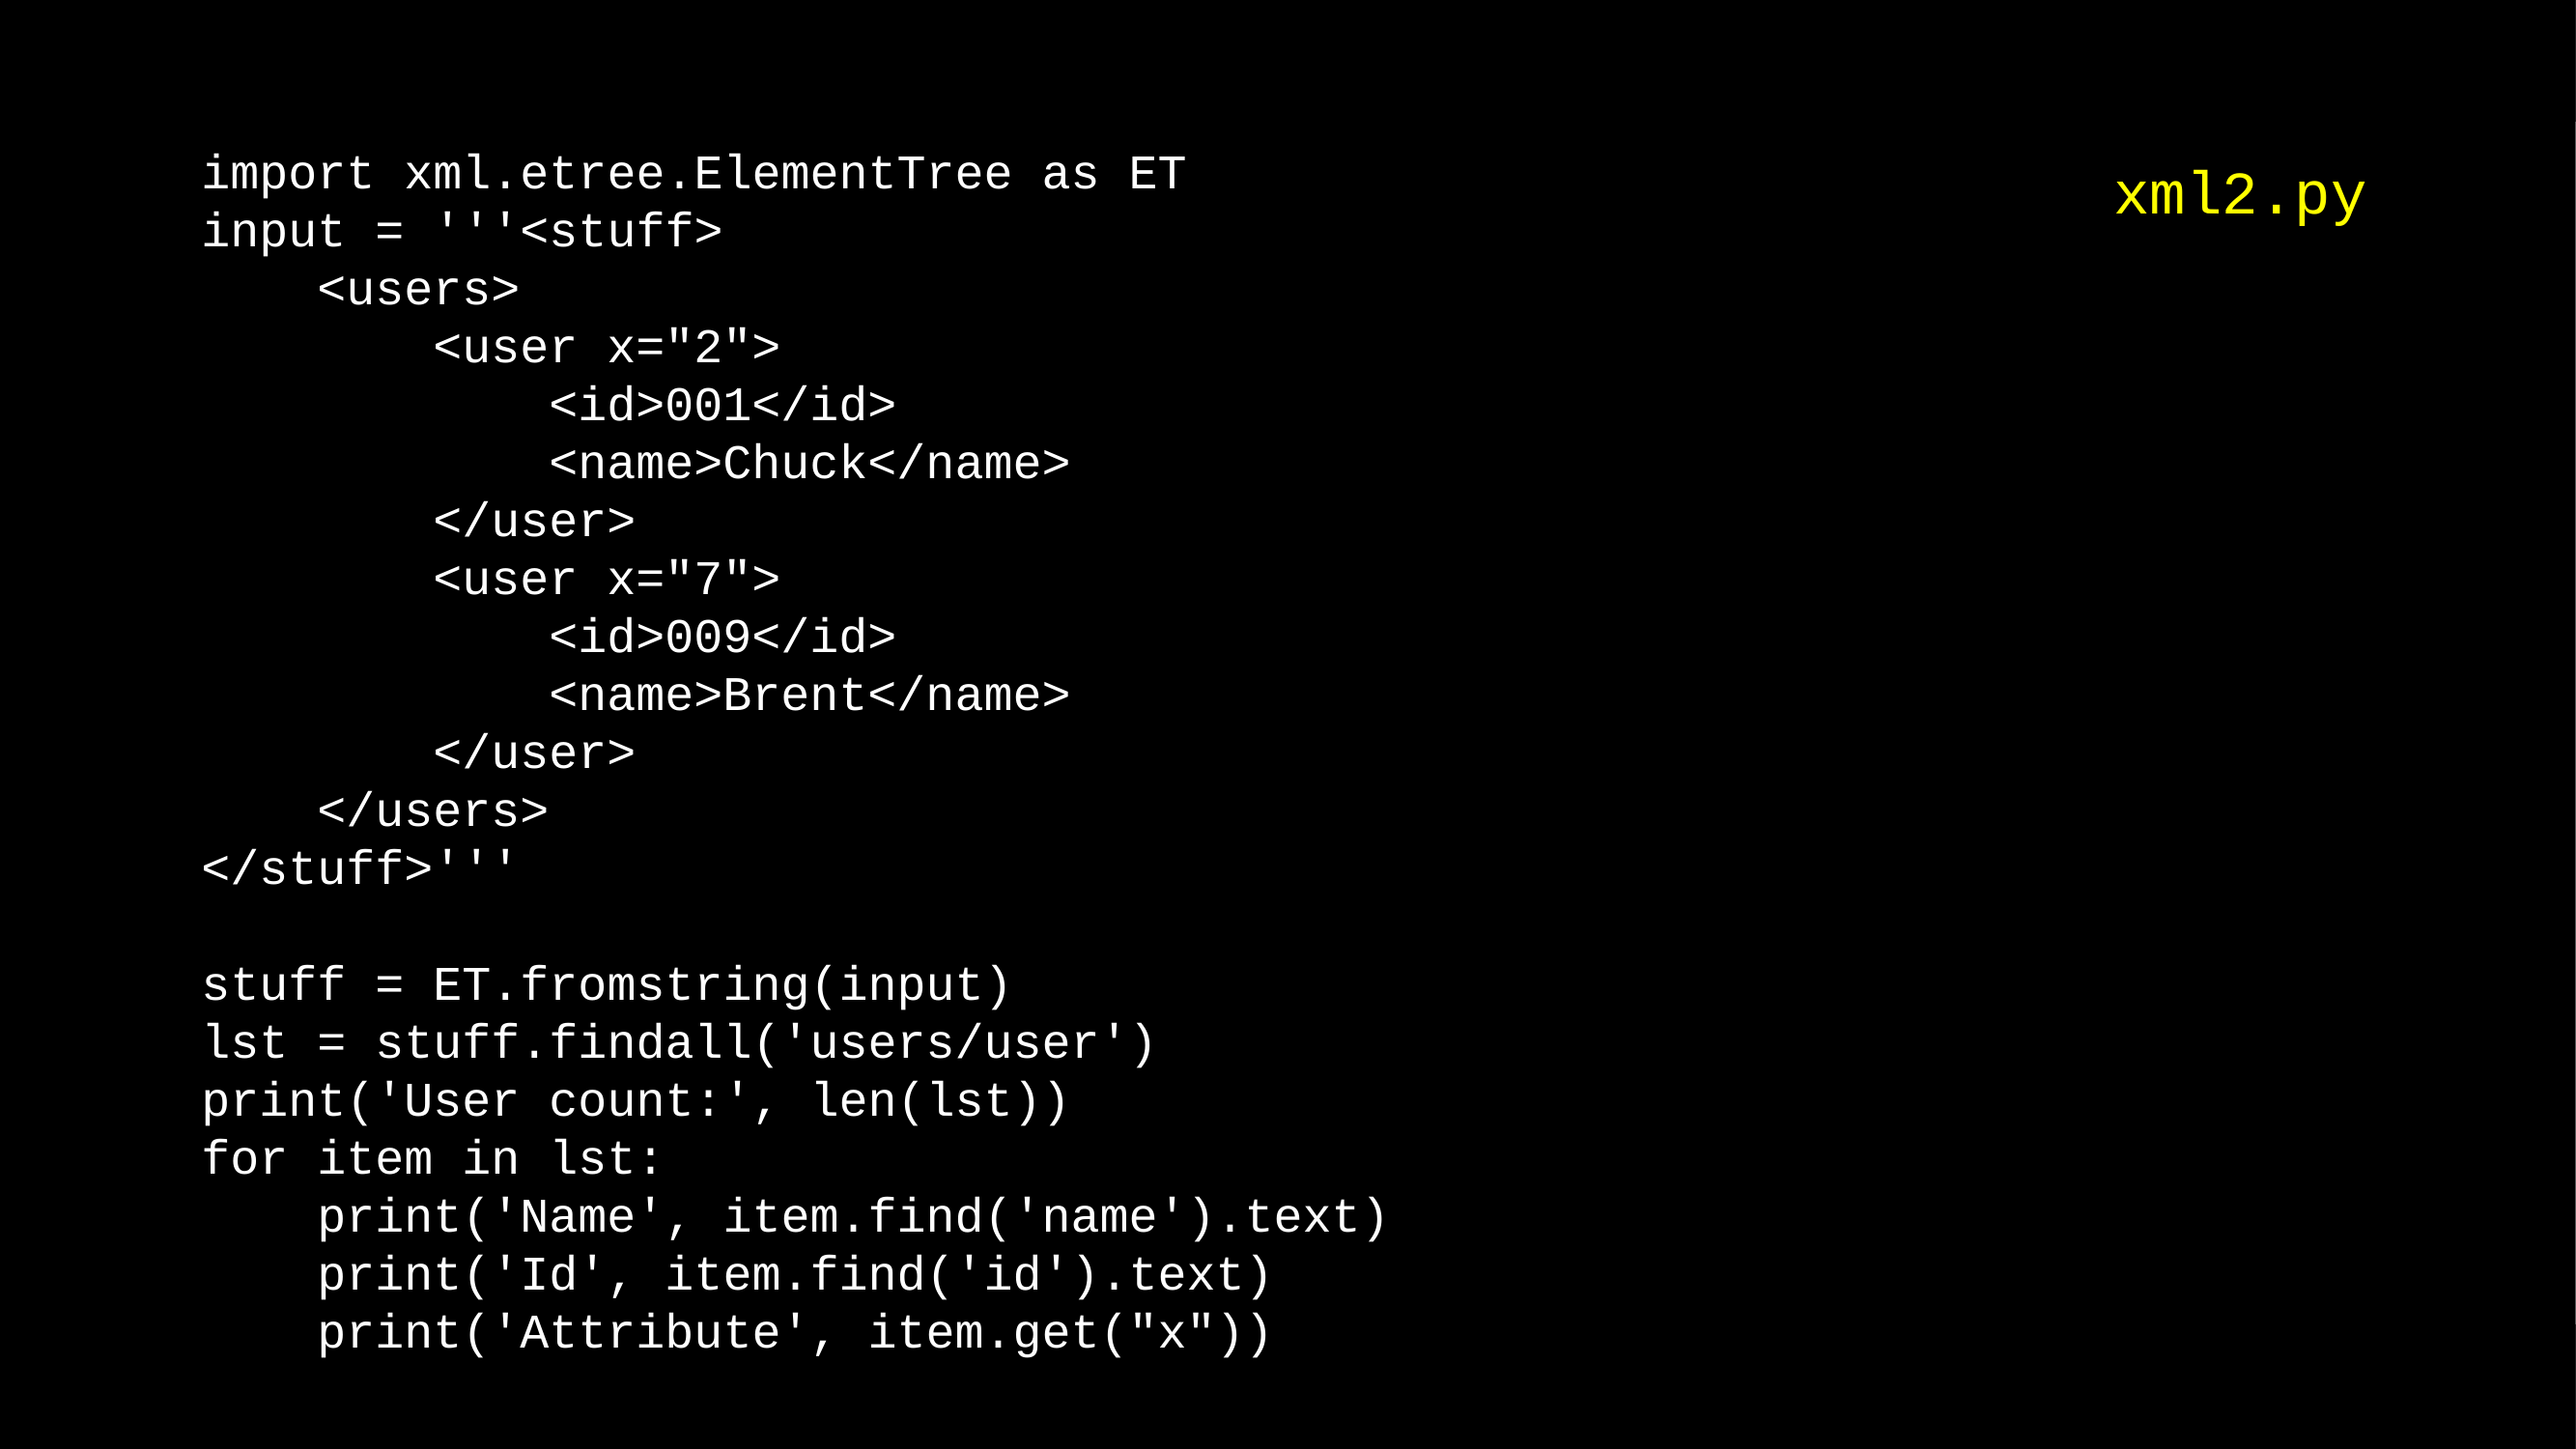

import xml.etree.ElementTree as ET
input = '''<stuff>
 <users>
 <user x="2">
 <id>001</id>
 <name>Chuck</name>
 </user>
 <user x="7">
 <id>009</id>
 <name>Brent</name>
 </user>
 </users>
</stuff>'''
stuff = ET.fromstring(input)
lst = stuff.findall('users/user')
print('User count:', len(lst))
for item in lst:
 print('Name', item.find('name').text)
 print('Id', item.find('id').text)
 print('Attribute', item.get("x"))
xml2.py